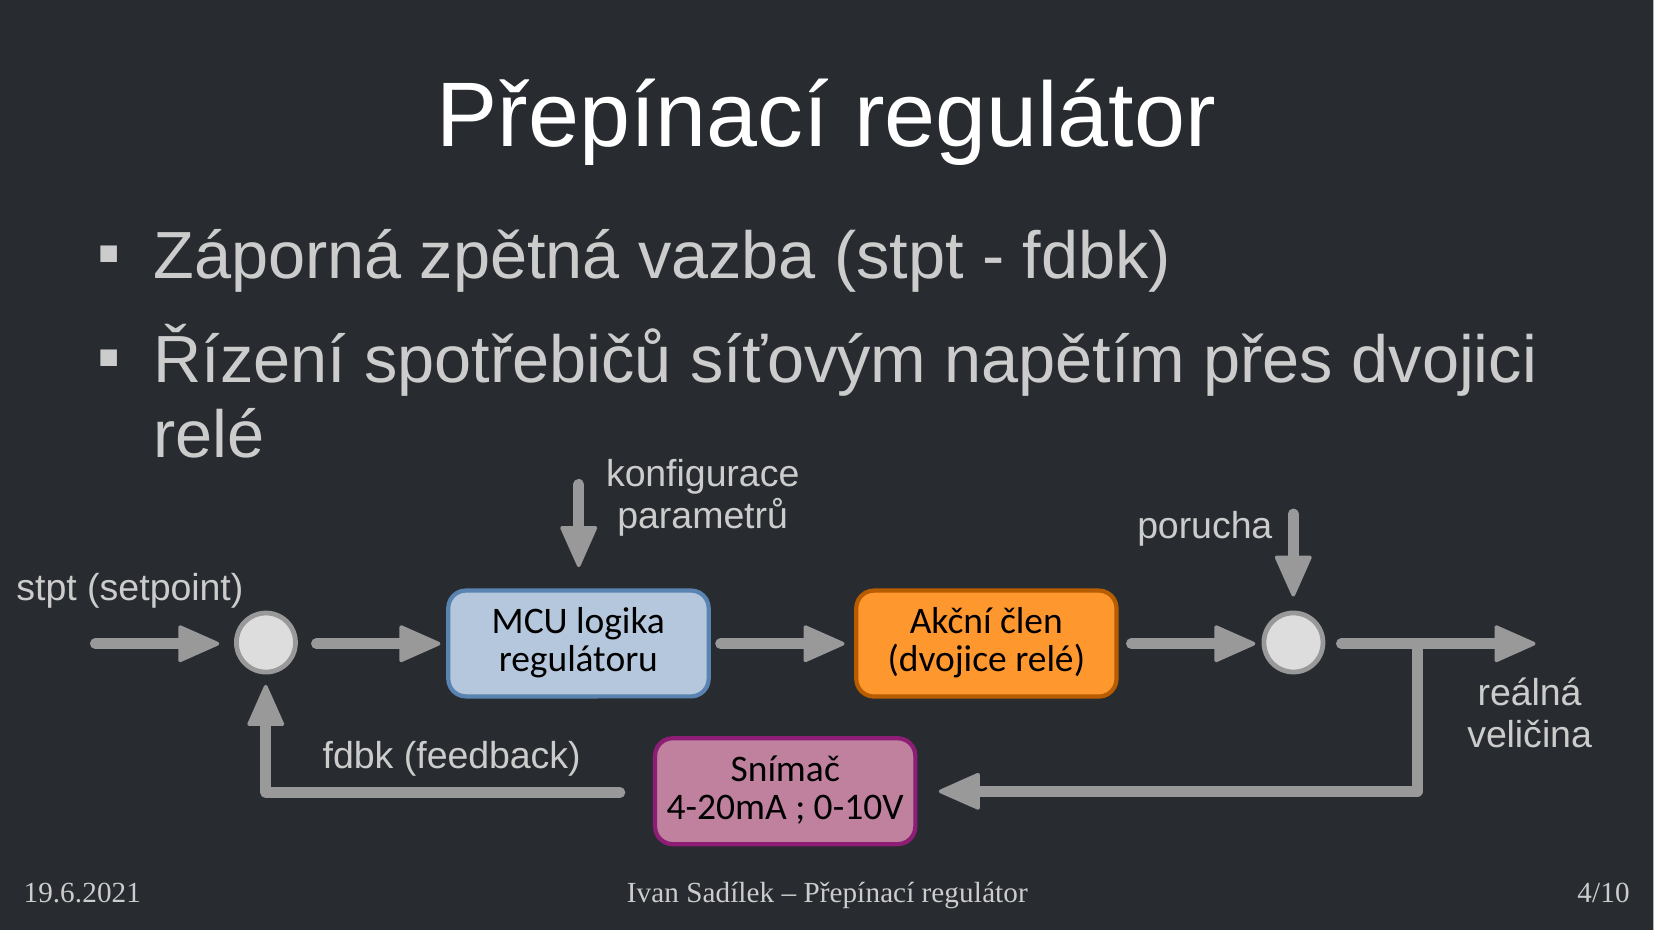

# Přepínací regulátor
Záporná zpětná vazba (stpt - fdbk)
Řízení spotřebičů síťovým napětím přes dvojici relé
konfigurace parametrů
porucha
stpt (setpoint)
MCU logika
regulátoru
Akční člen
(dvojice relé)
reálná veličina
fdbk (feedback)
Snímač
4-20mA ; 0-10V
4